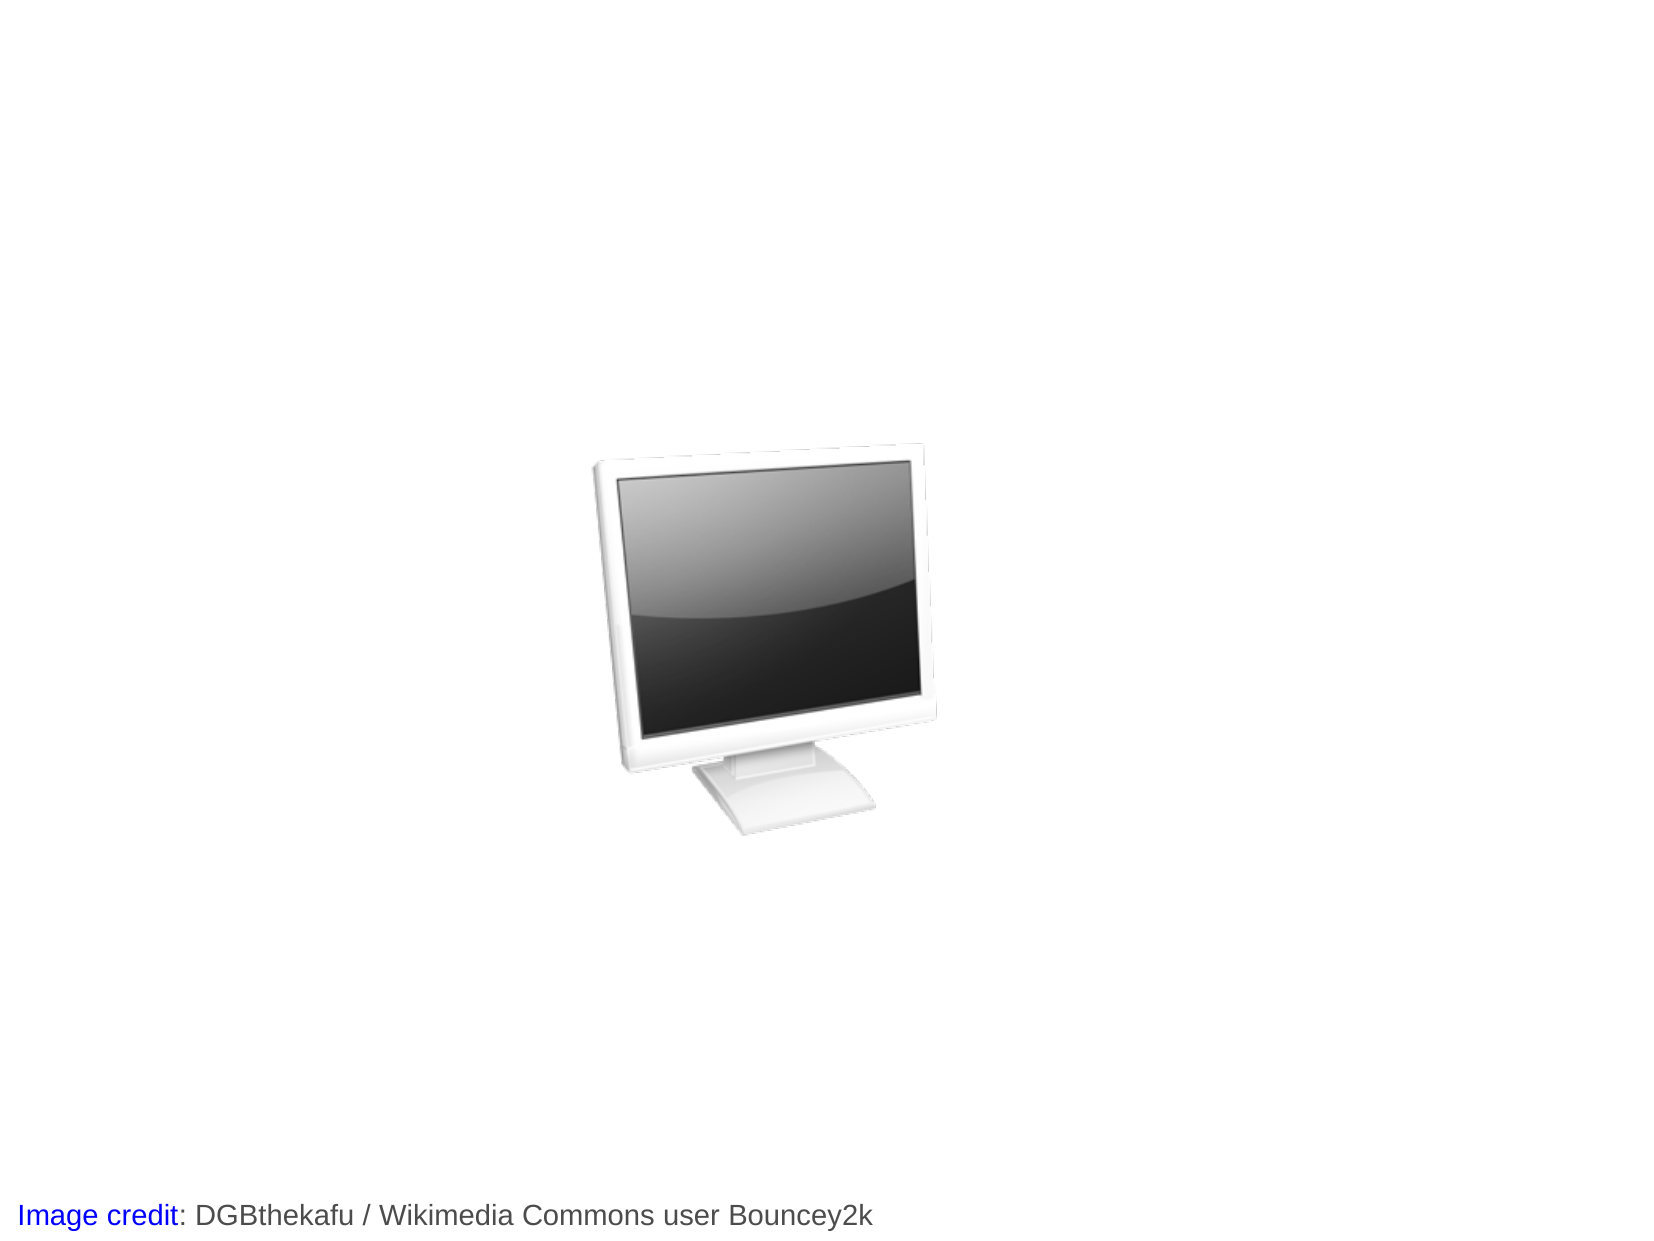

Image credit: DGBthekafu / Wikimedia Commons user Bouncey2k